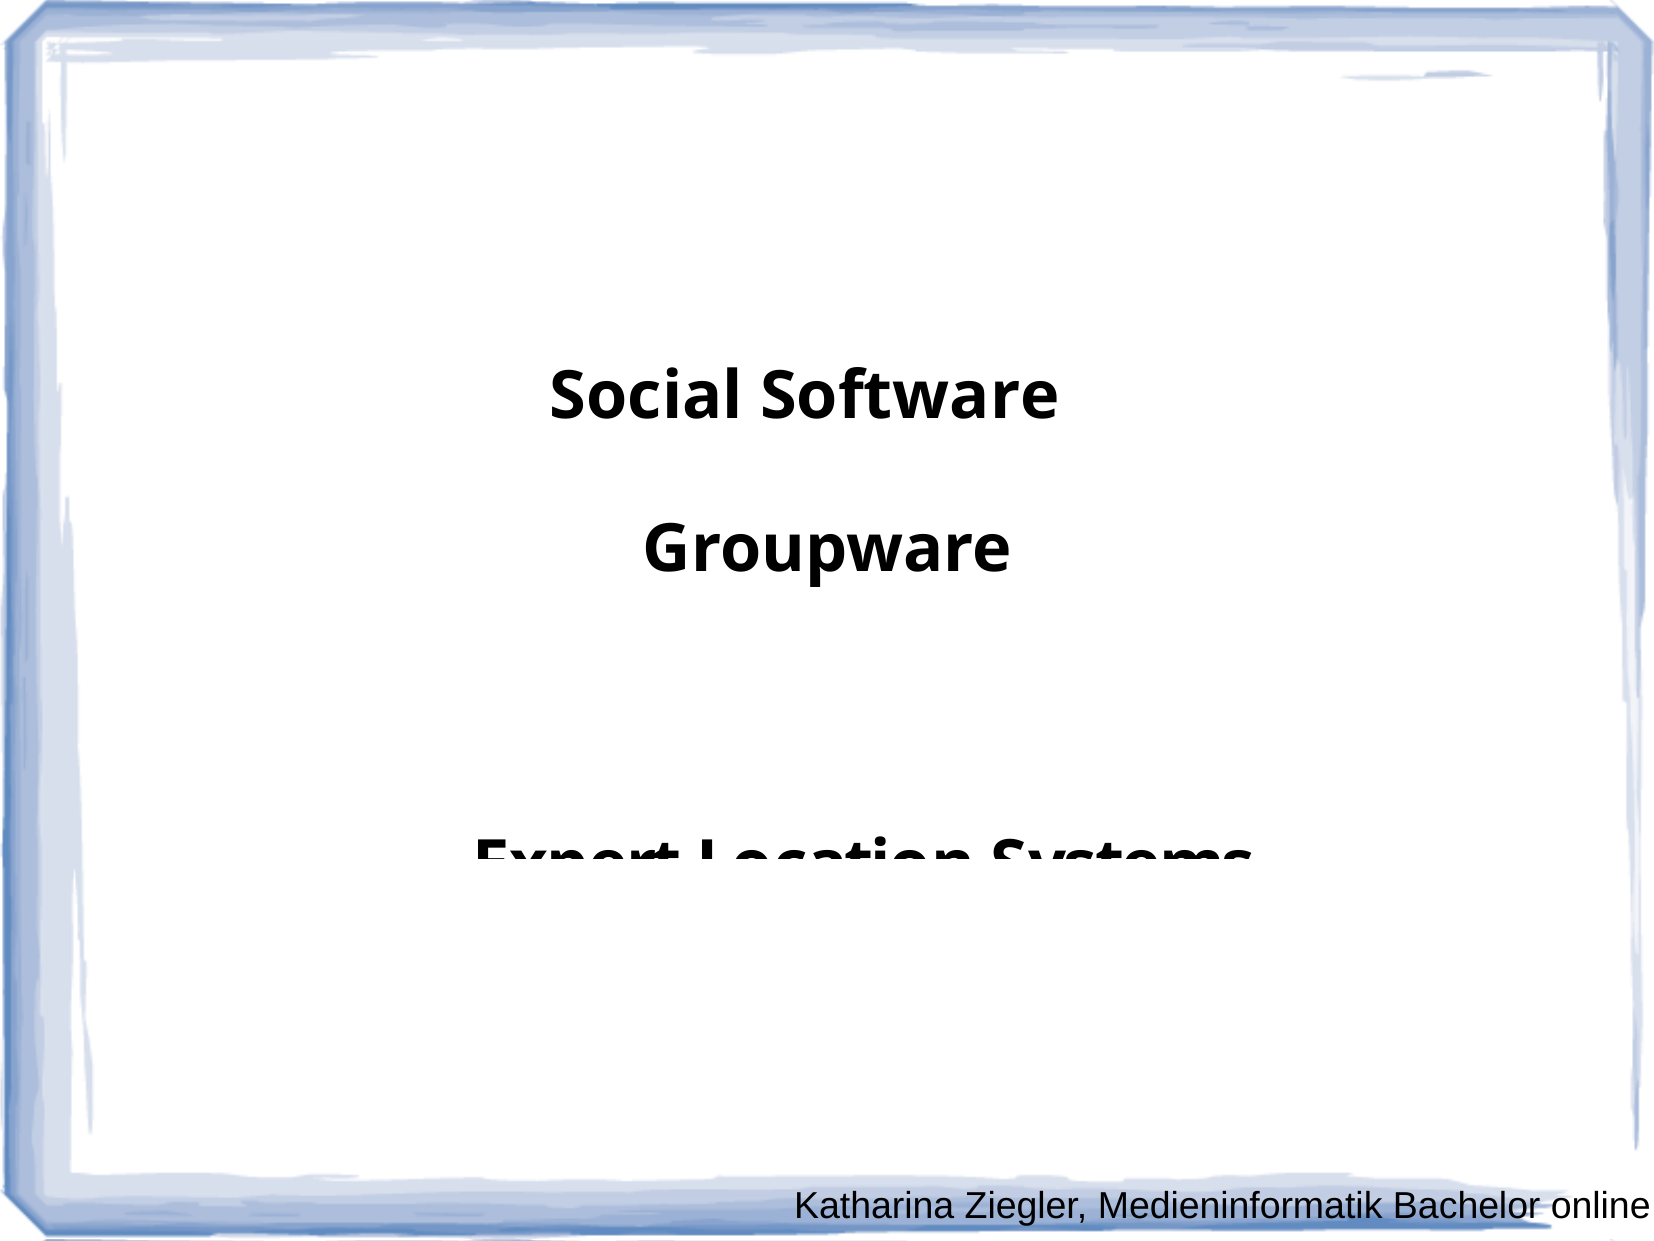

#
Social Software
 Groupware
Katharina Ziegler, Medieninformatik Bachelor online